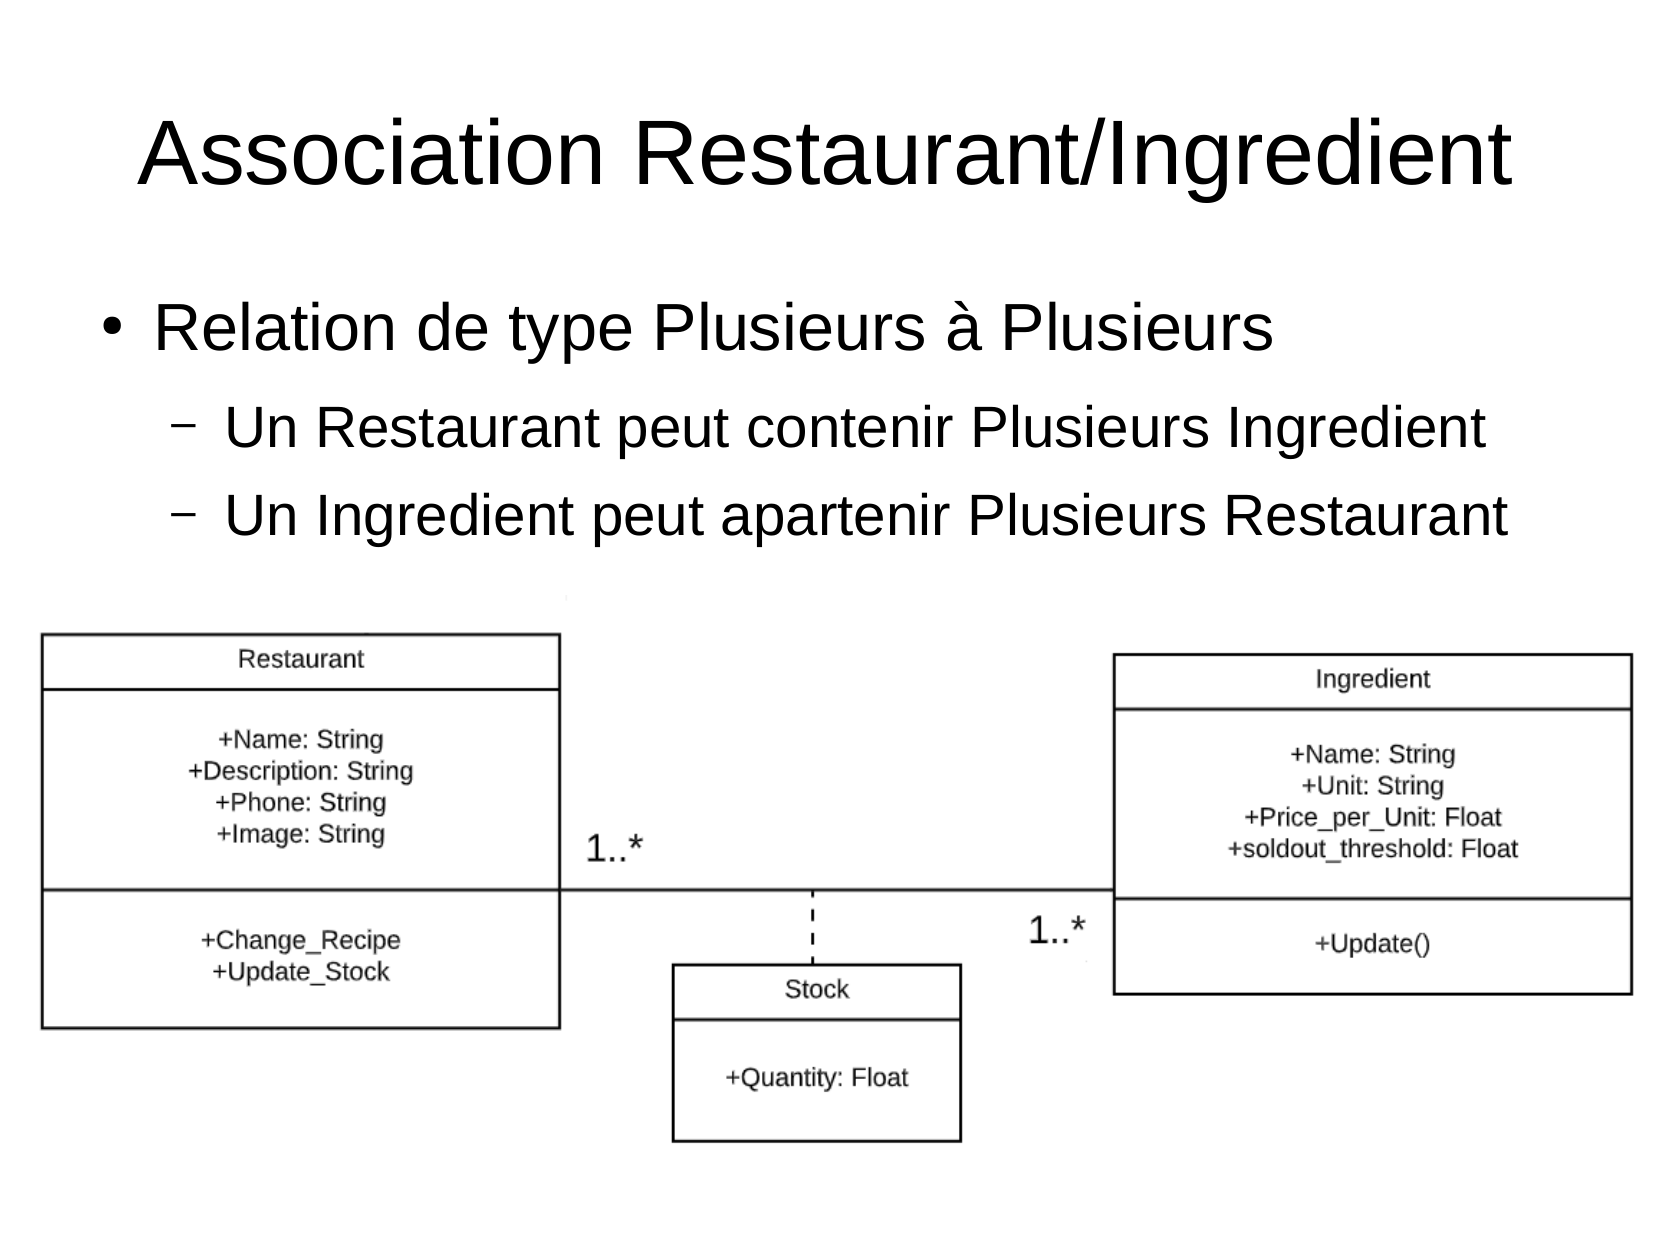

# Association Restaurant/Ingredient
Relation de type Plusieurs à Plusieurs
Un Restaurant peut contenir Plusieurs Ingredient
Un Ingredient peut apartenir Plusieurs Restaurant